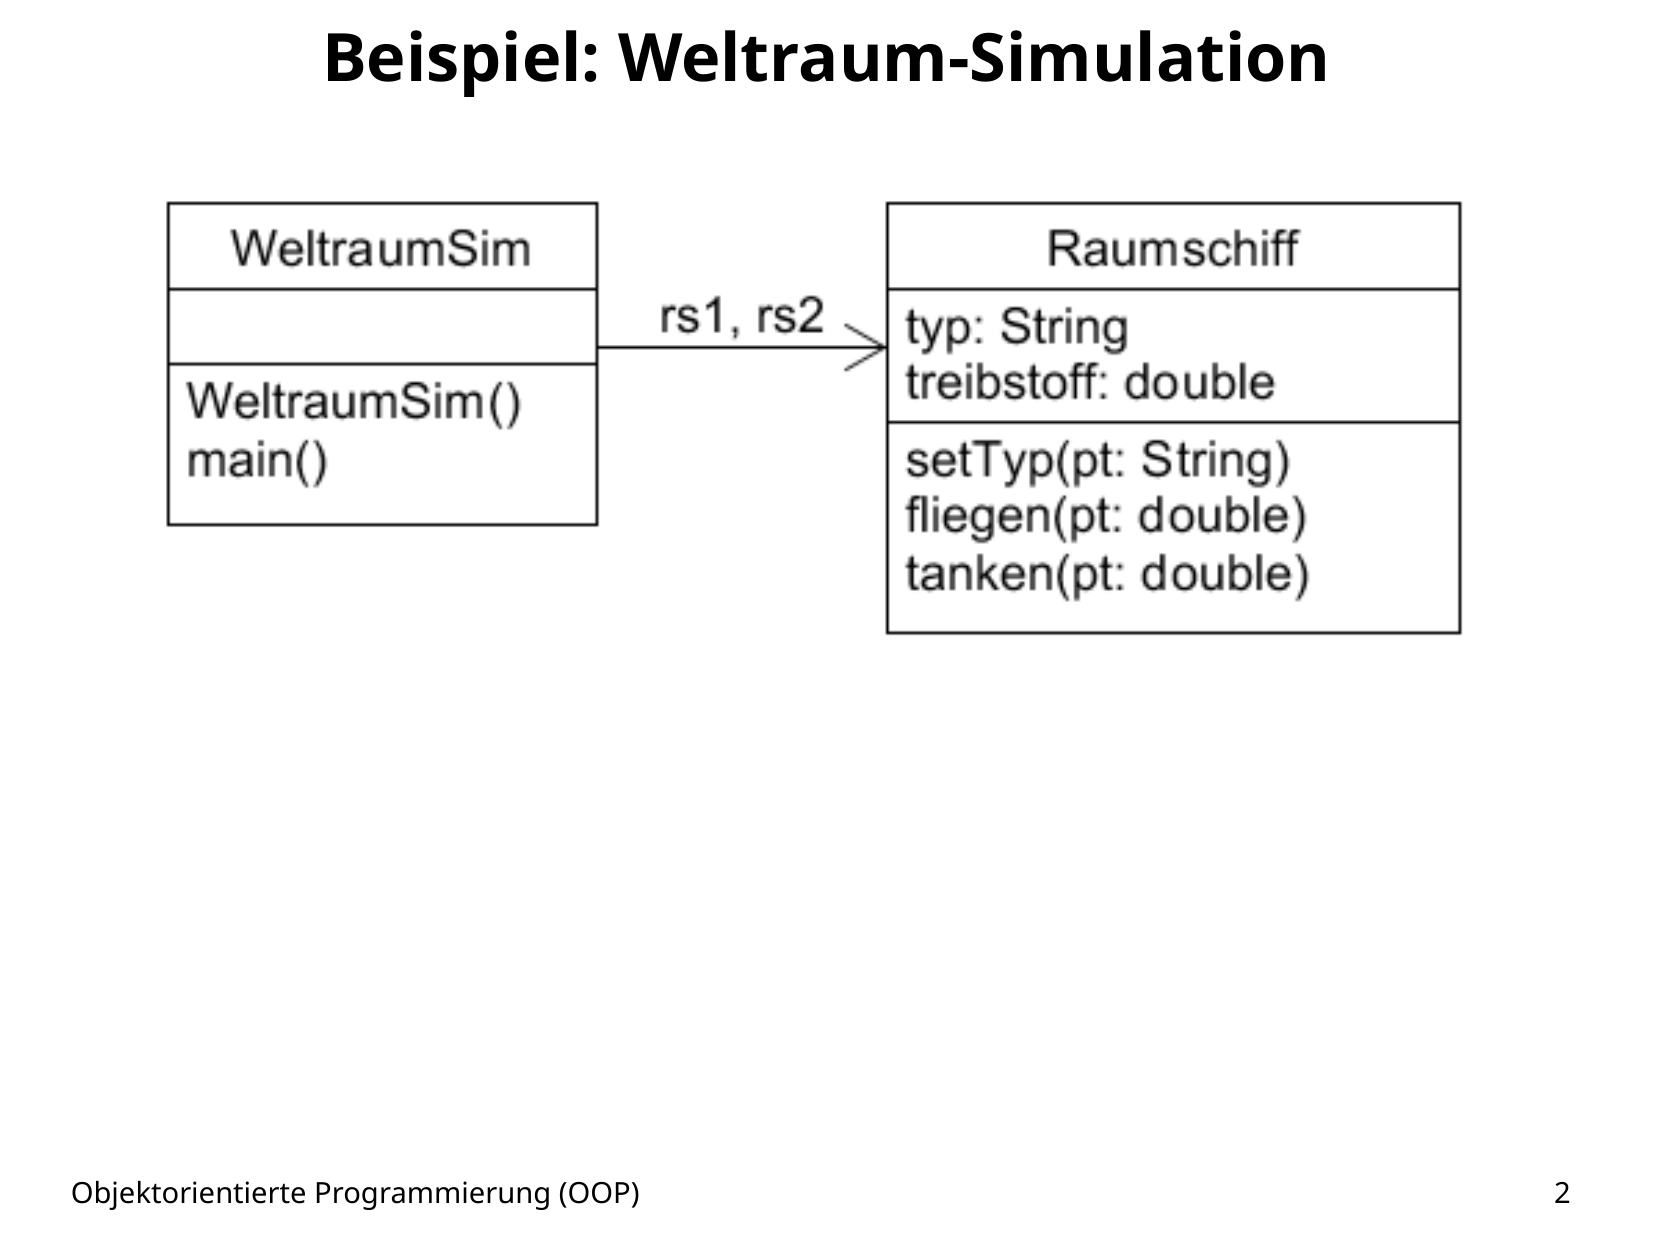

# Beispiel: Weltraum-Simulation
Objektorientierte Programmierung (OOP)
2